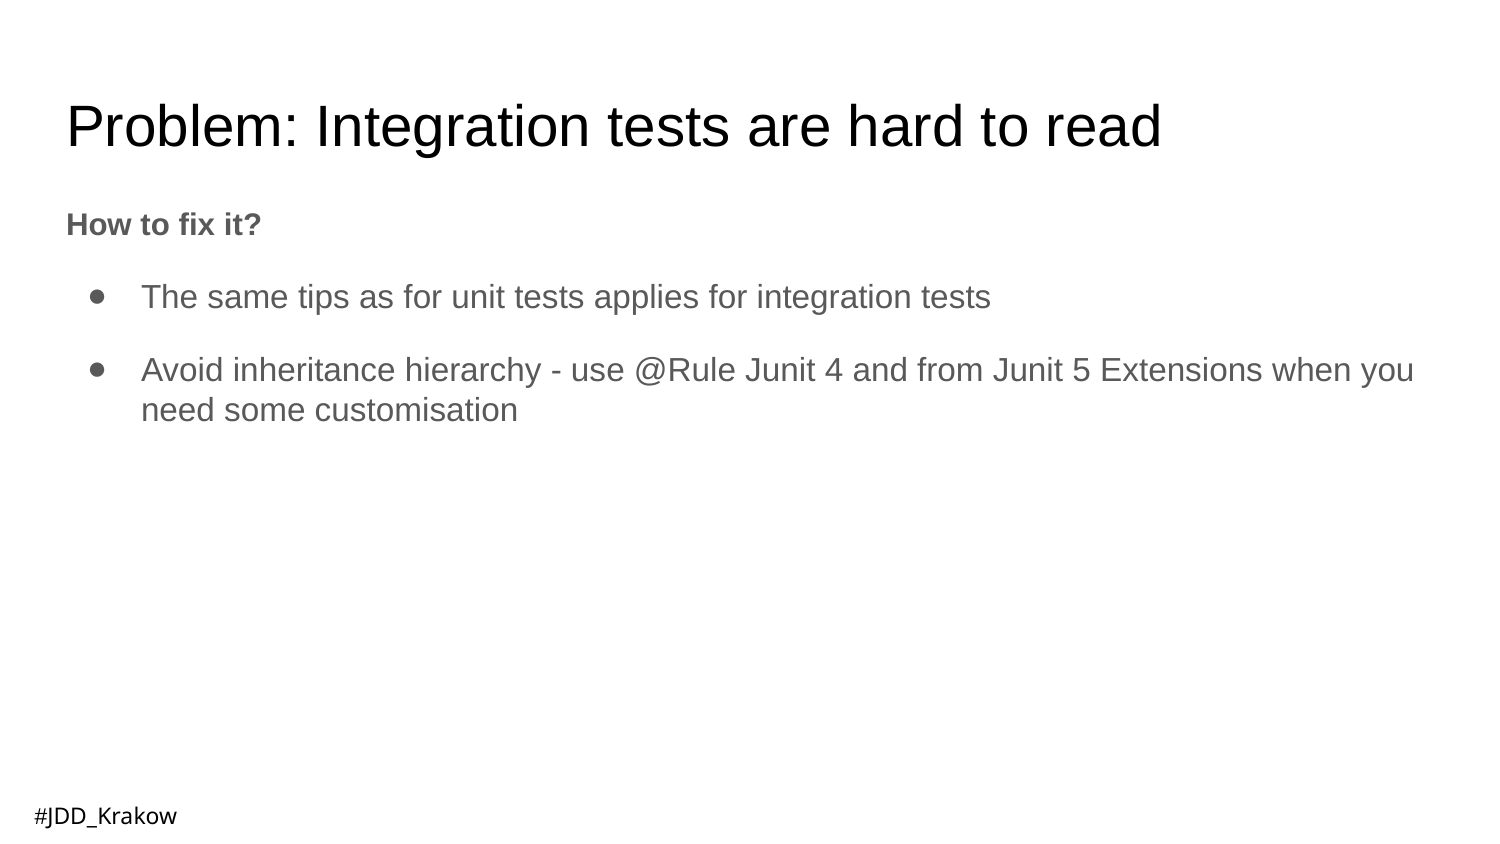

# Problem: Integration tests are hard to read
How to fix it?
The same tips as for unit tests applies for integration tests
Avoid inheritance hierarchy - use @Rule Junit 4 and from Junit 5 Extensions when you need some customisation
 #JDD_Krakow